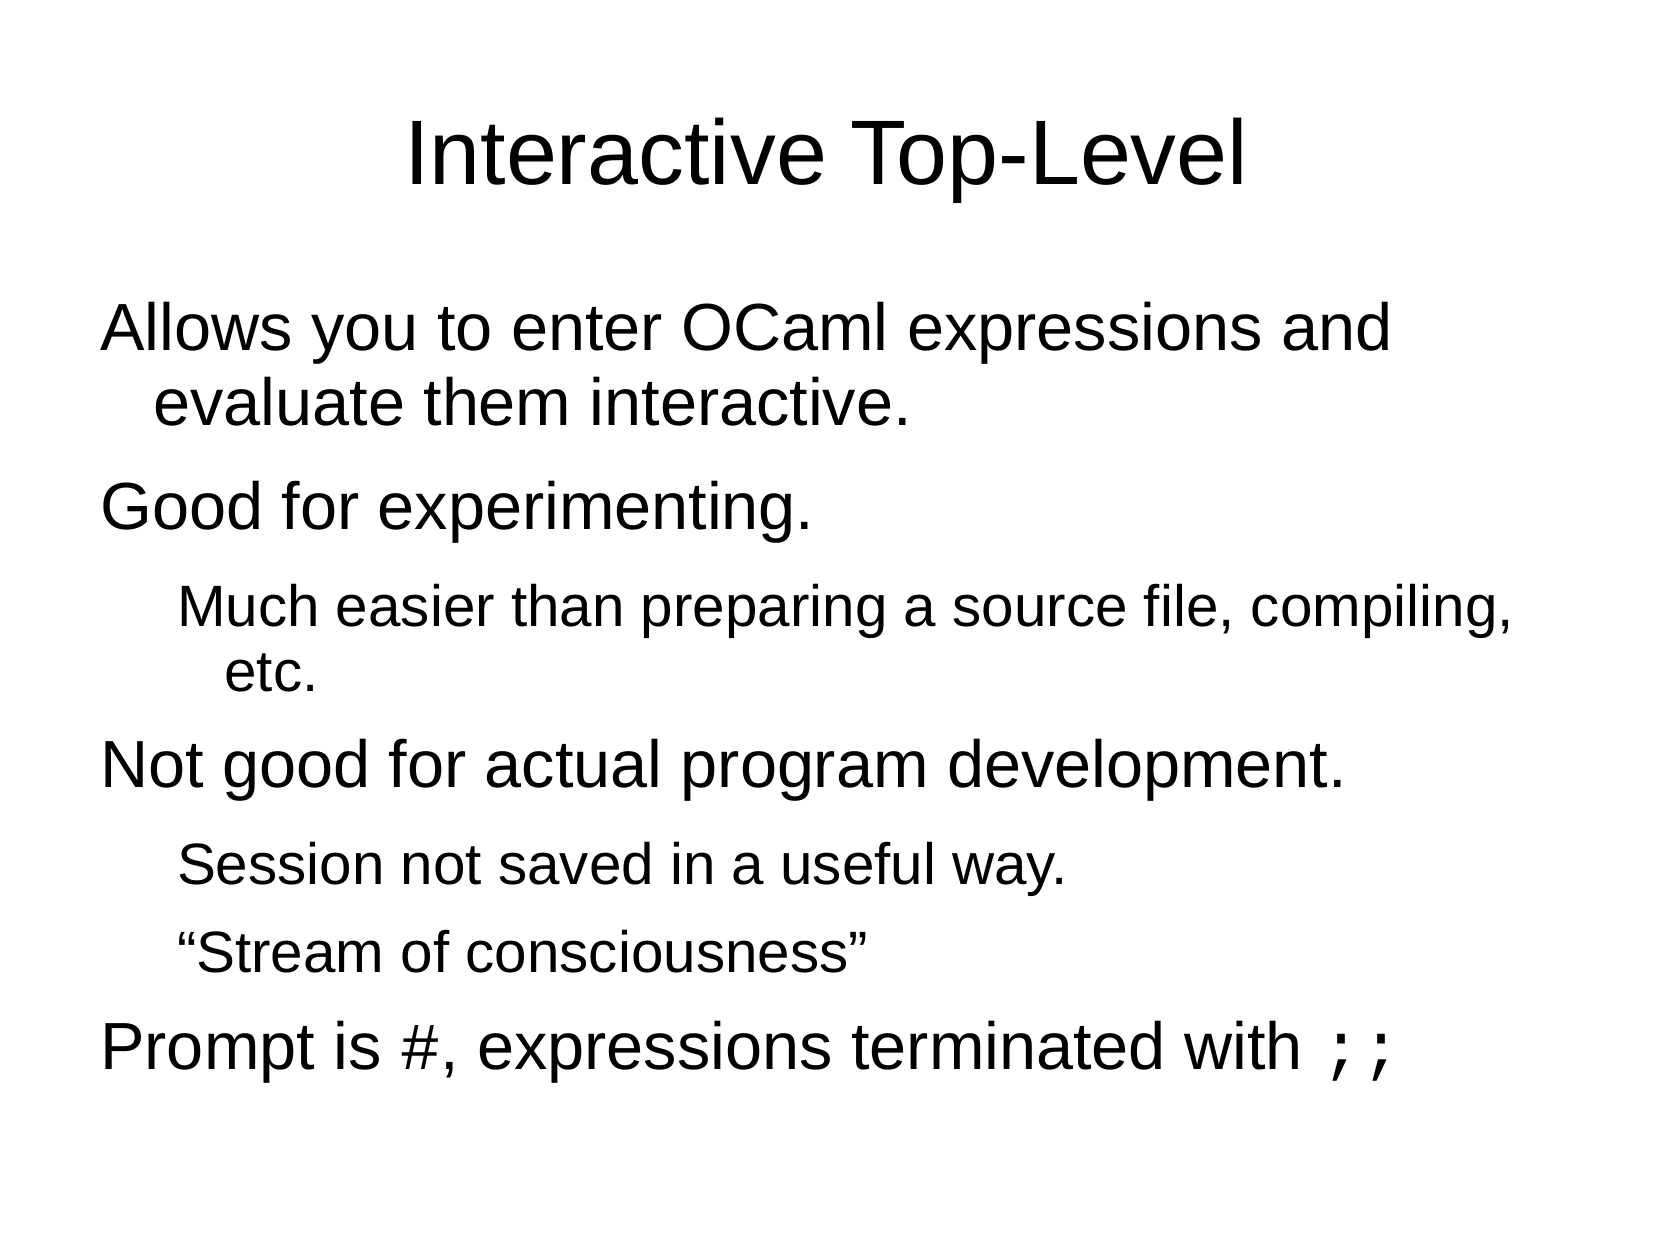

# Interactive Top-Level
Allows you to enter OCaml expressions and evaluate them interactive.
Good for experimenting.
Much easier than preparing a source file, compiling, etc.
Not good for actual program development.
Session not saved in a useful way.
“Stream of consciousness”
Prompt is #, expressions terminated with ;;